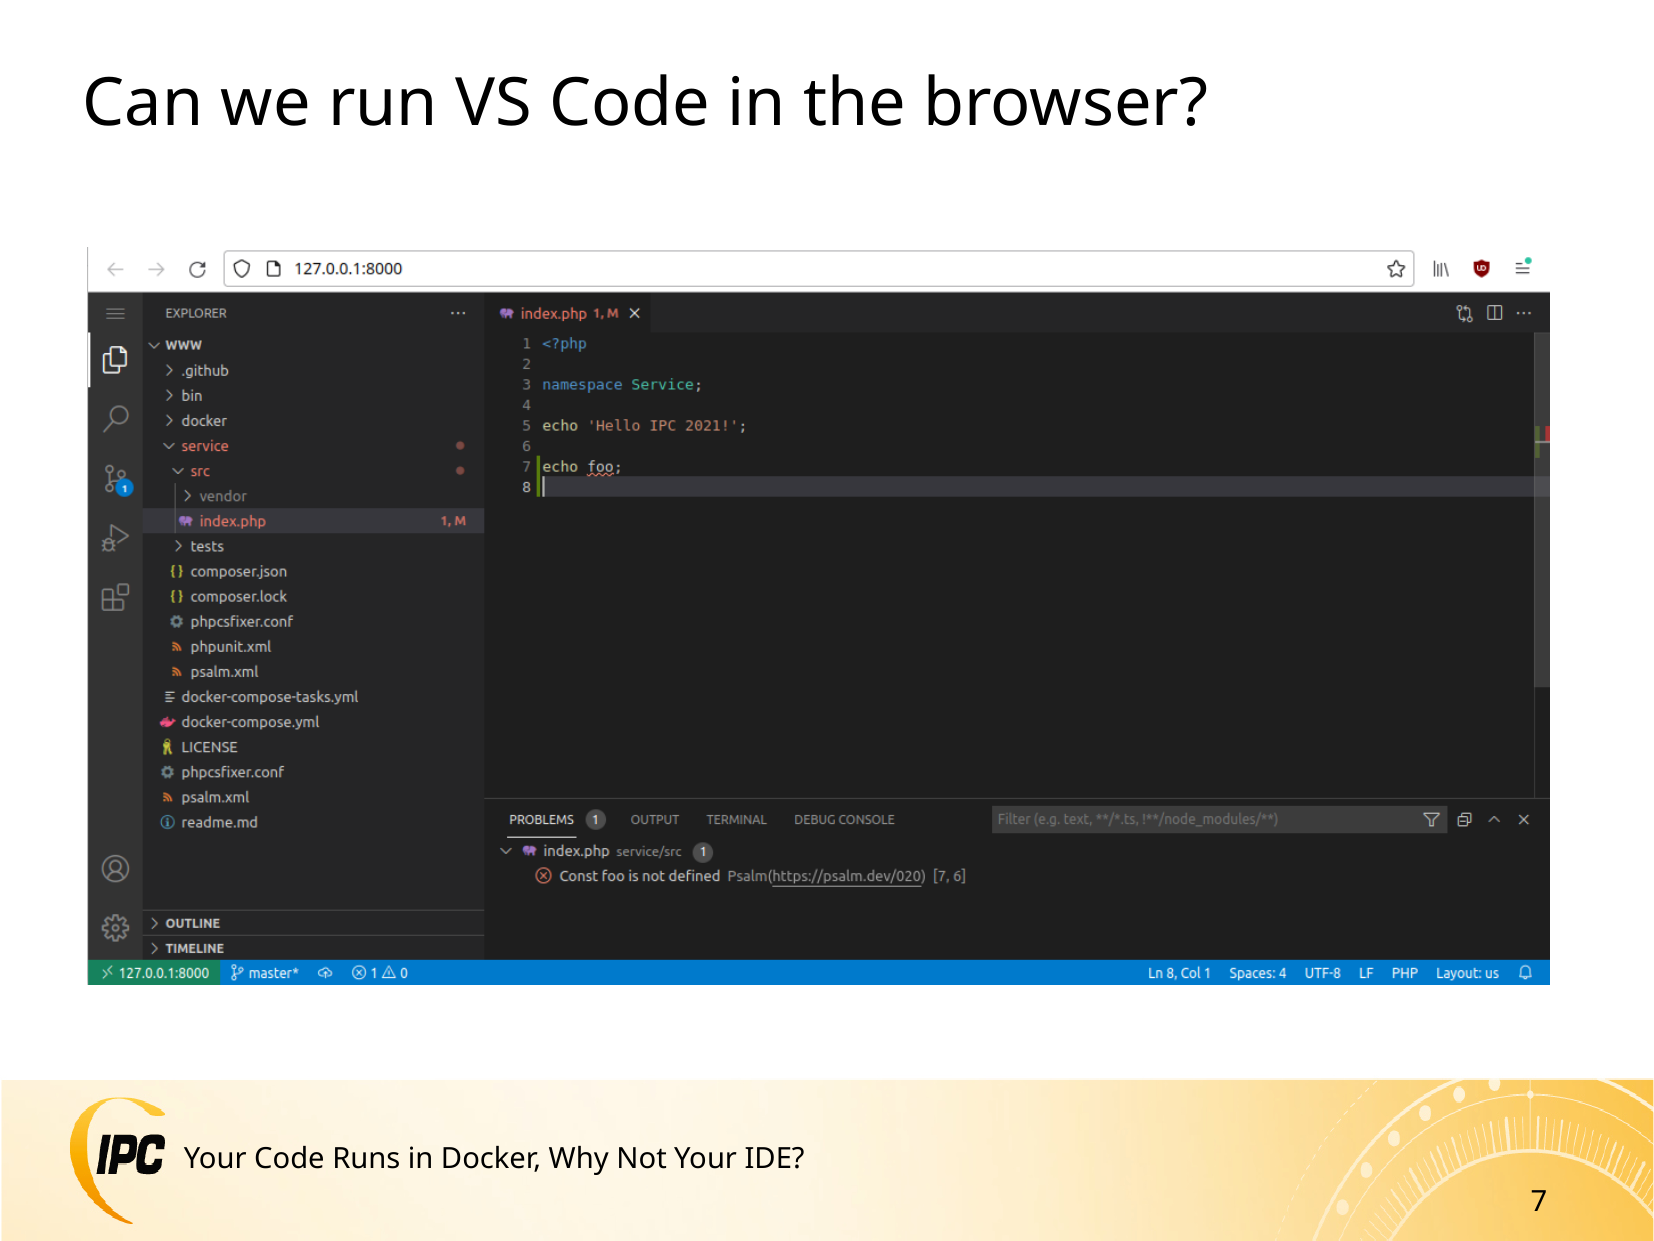

# Can we run VS Code in the browser?
7